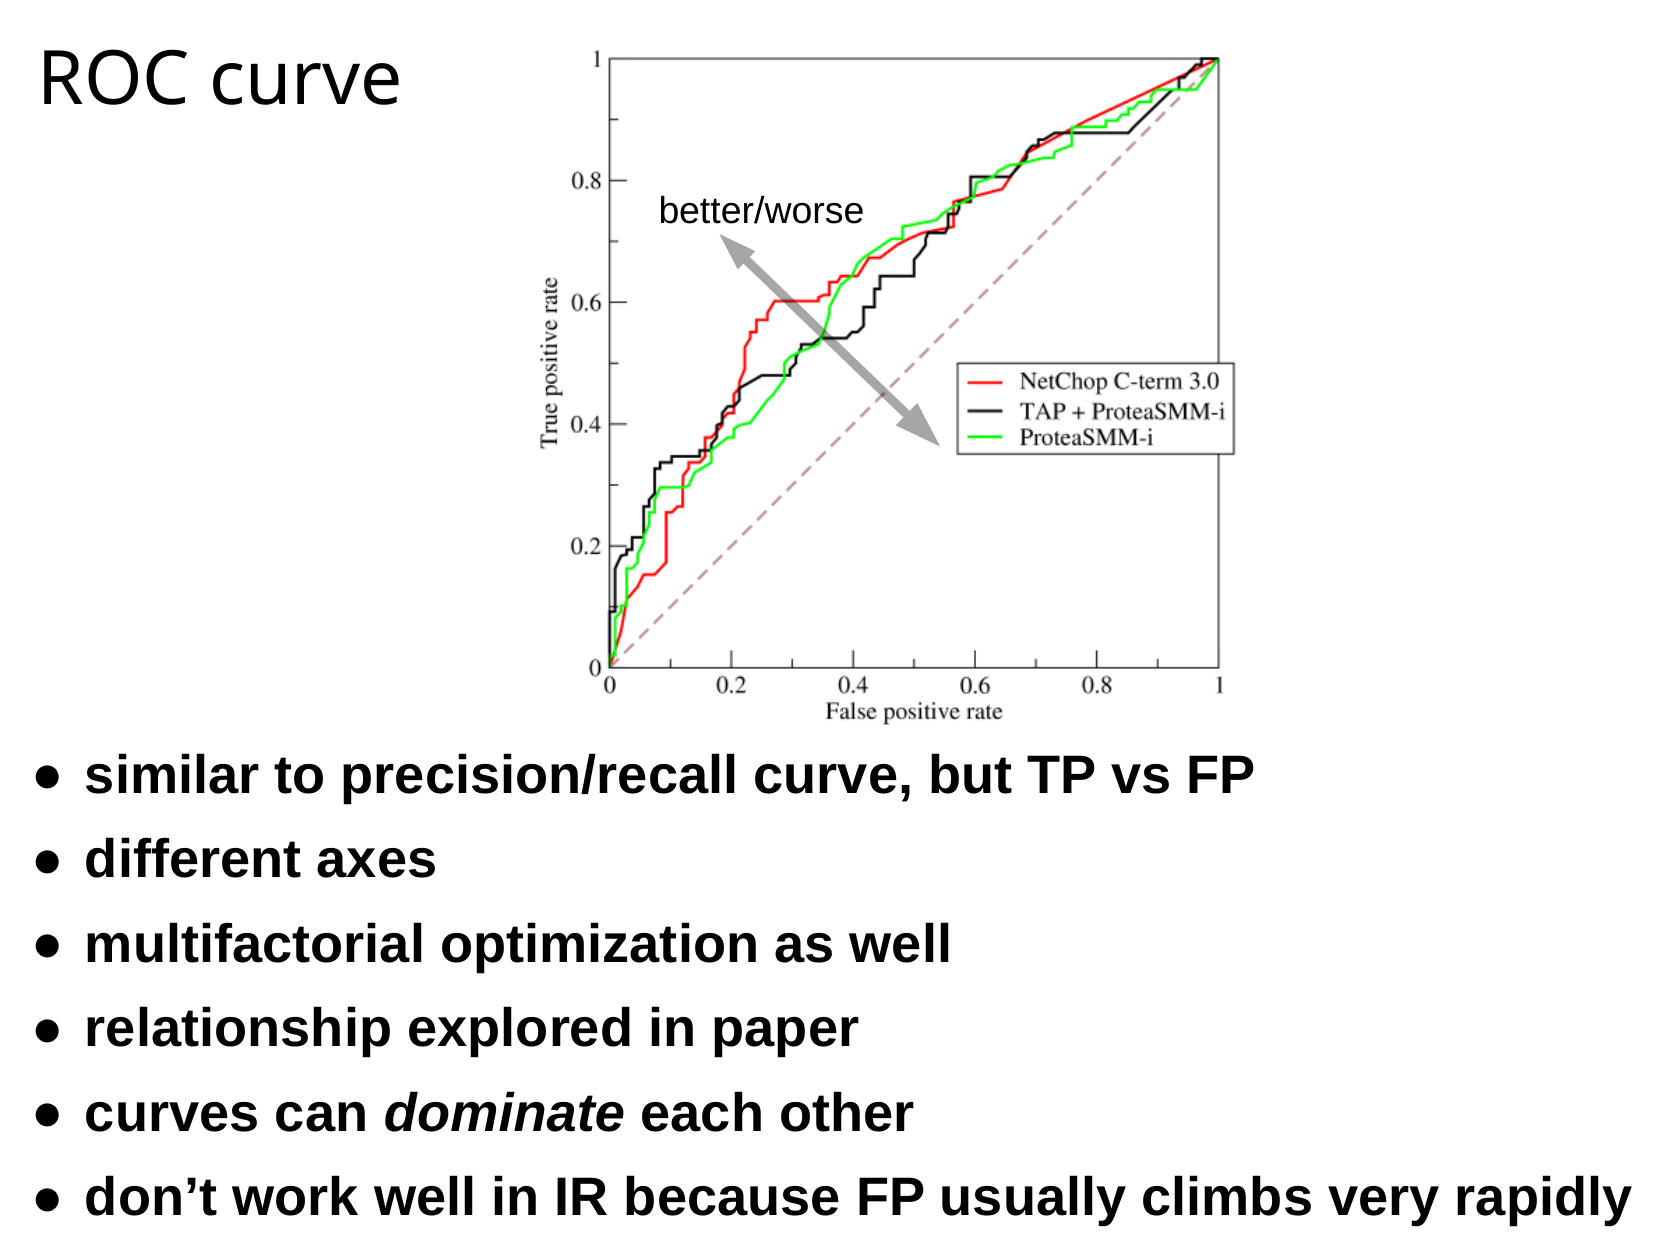

# ROC curve
better/worse
similar to precision/recall curve, but TP vs FP
different axes
multifactorial optimization as well
relationship explored in paper
curves can dominate each other
don’t work well in IR because FP usually climbs very rapidly